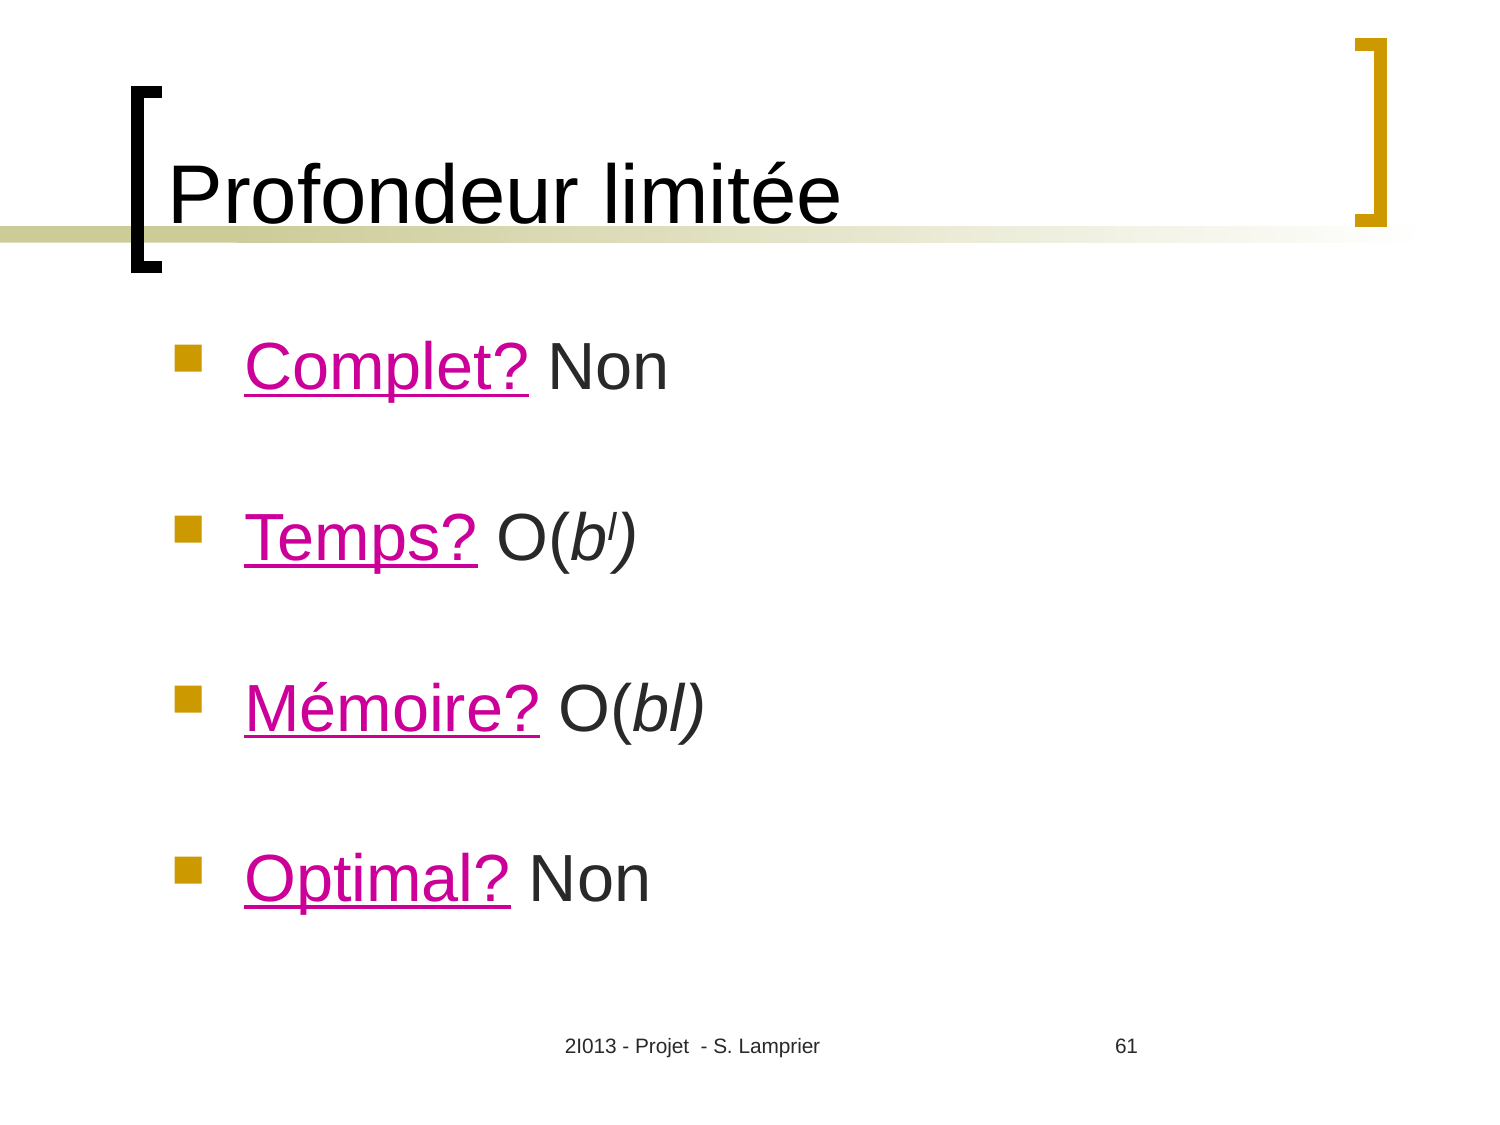

# Profondeur limitée
Complet? Non
Temps? O(bl)
Mémoire? O(bl)
Optimal? Non
2I013 - Projet - S. Lamprier